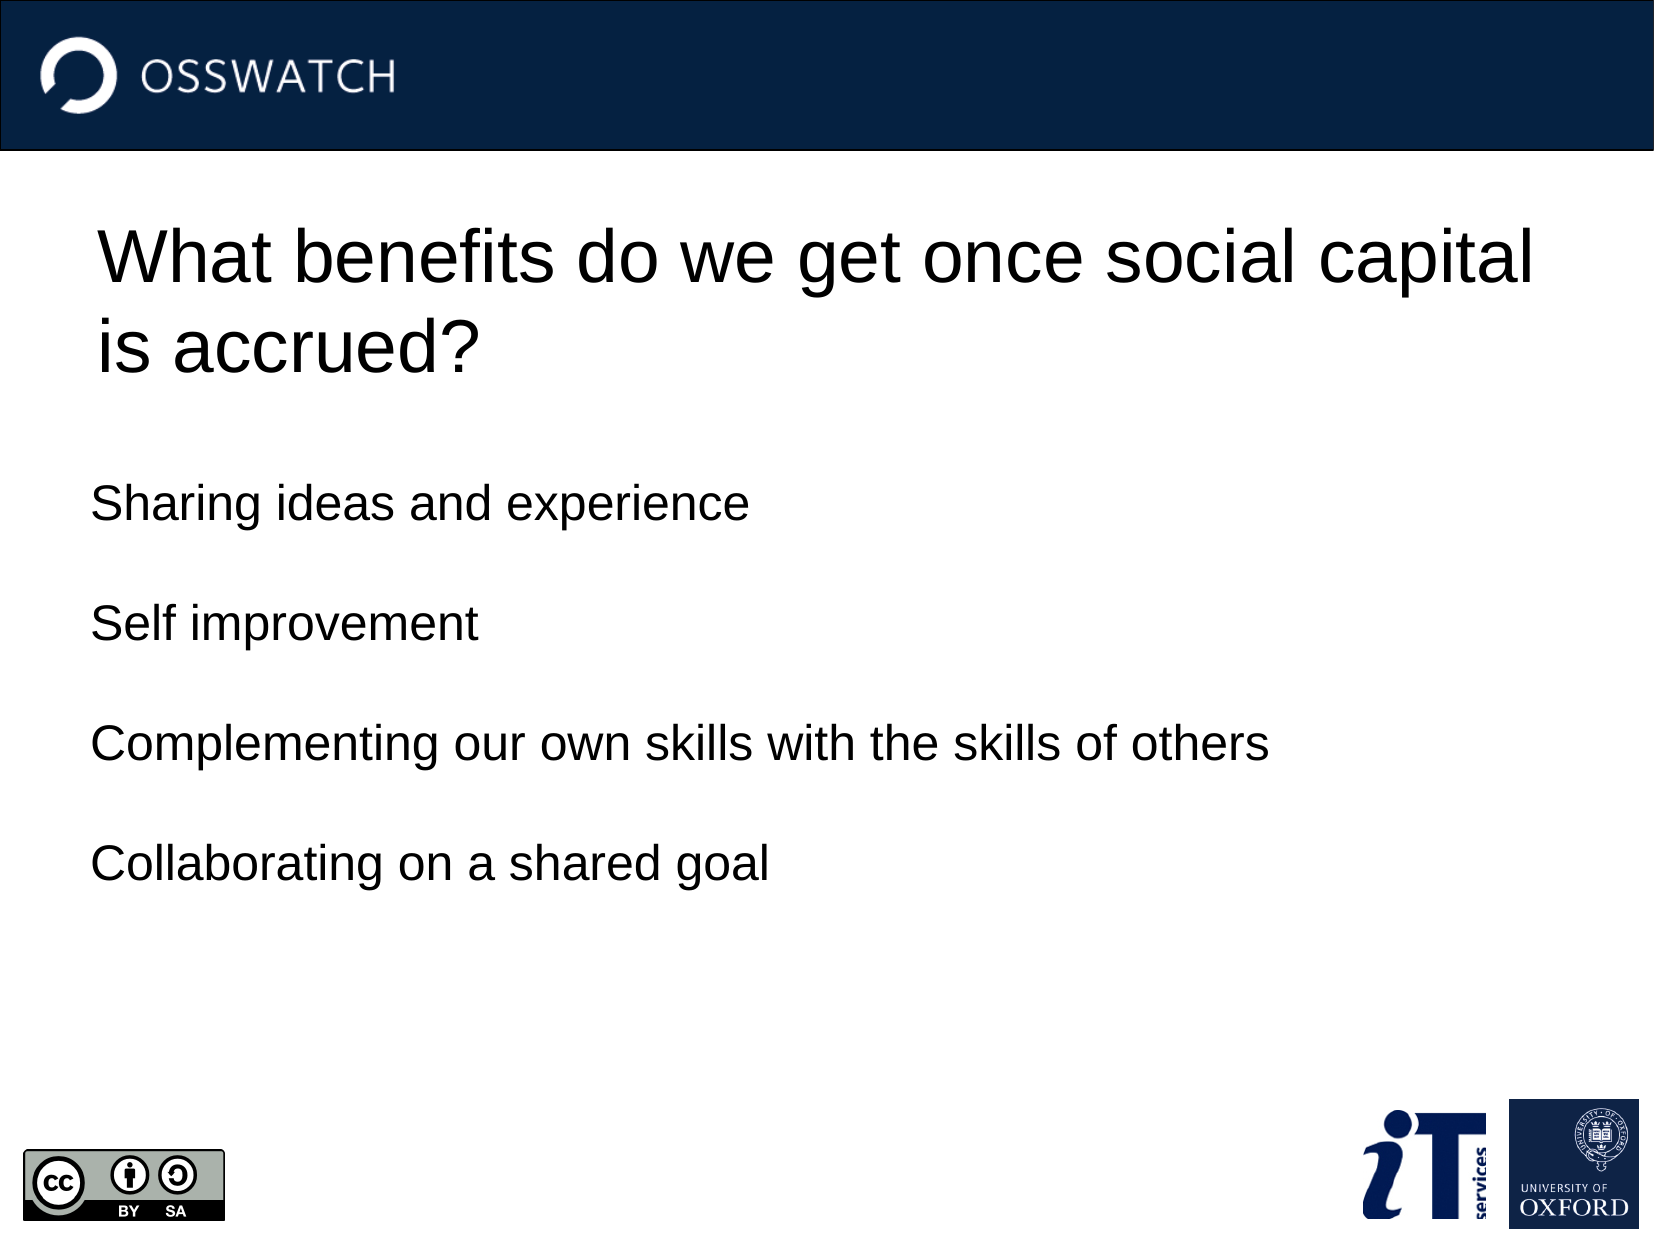

# What benefits do we get once social capital is accrued?
Sharing ideas and experience
Self improvement
Complementing our own skills with the skills of others
Collaborating on a shared goal